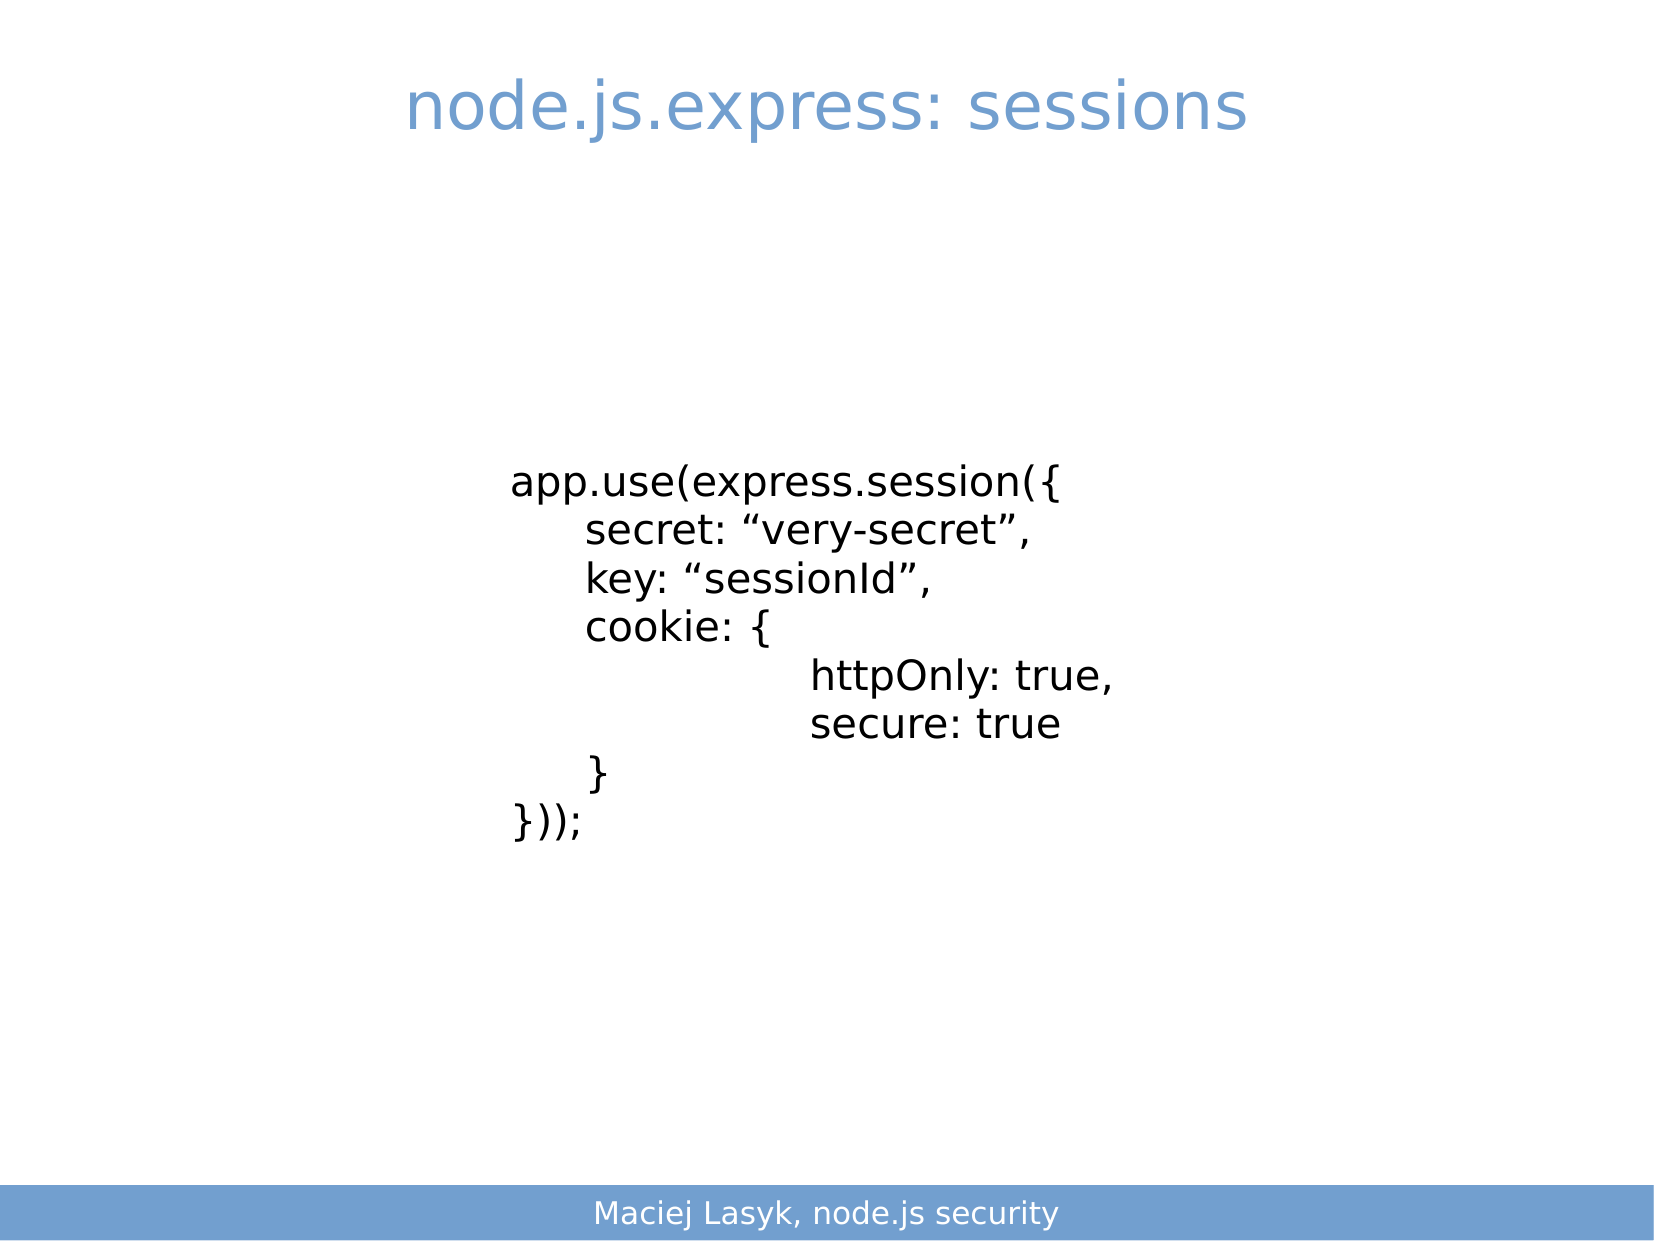

node.js.express: sessions
app.use(express.session({
	secret: “very-secret”,
	key: “sessionId”,
	cookie: {
				httpOnly: true,
				secure: true
	}
}));
 3/25
 1/25
Maciej Lasyk, Ganglia & Nagios
Maciej Lasyk, node.js security
Maciej Lasyk, node.js security